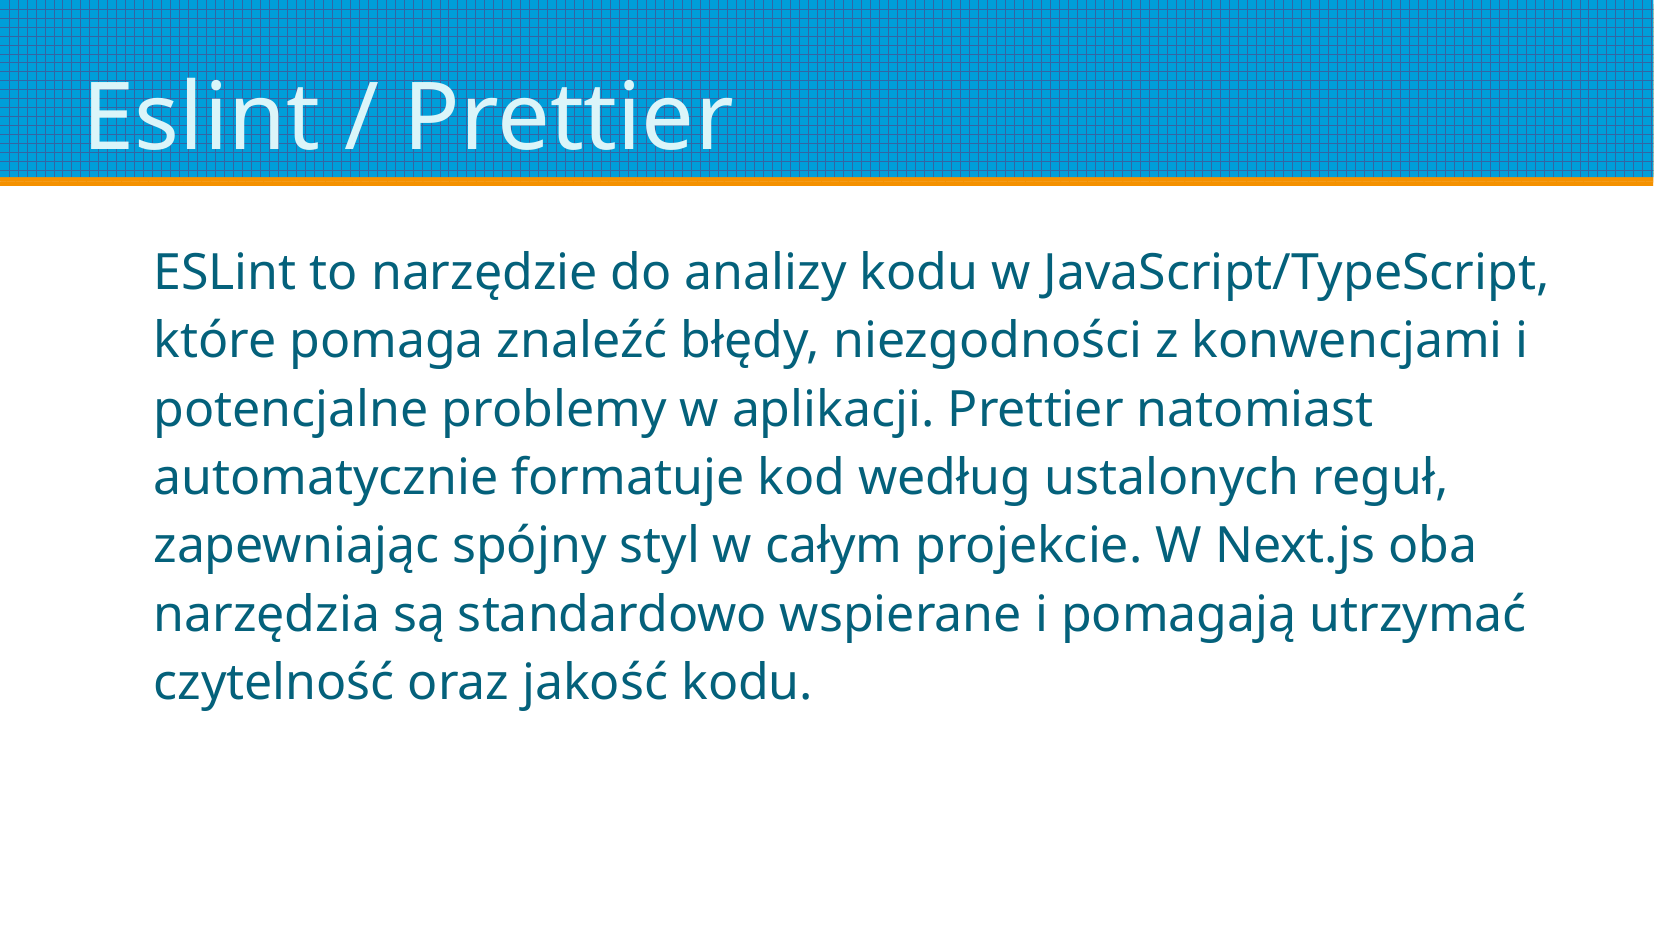

# Eslint / Prettier
ESLint to narzędzie do analizy kodu w JavaScript/TypeScript, które pomaga znaleźć błędy, niezgodności z konwencjami i potencjalne problemy w aplikacji. Prettier natomiast automatycznie formatuje kod według ustalonych reguł, zapewniając spójny styl w całym projekcie. W Next.js oba narzędzia są standardowo wspierane i pomagają utrzymać czytelność oraz jakość kodu.